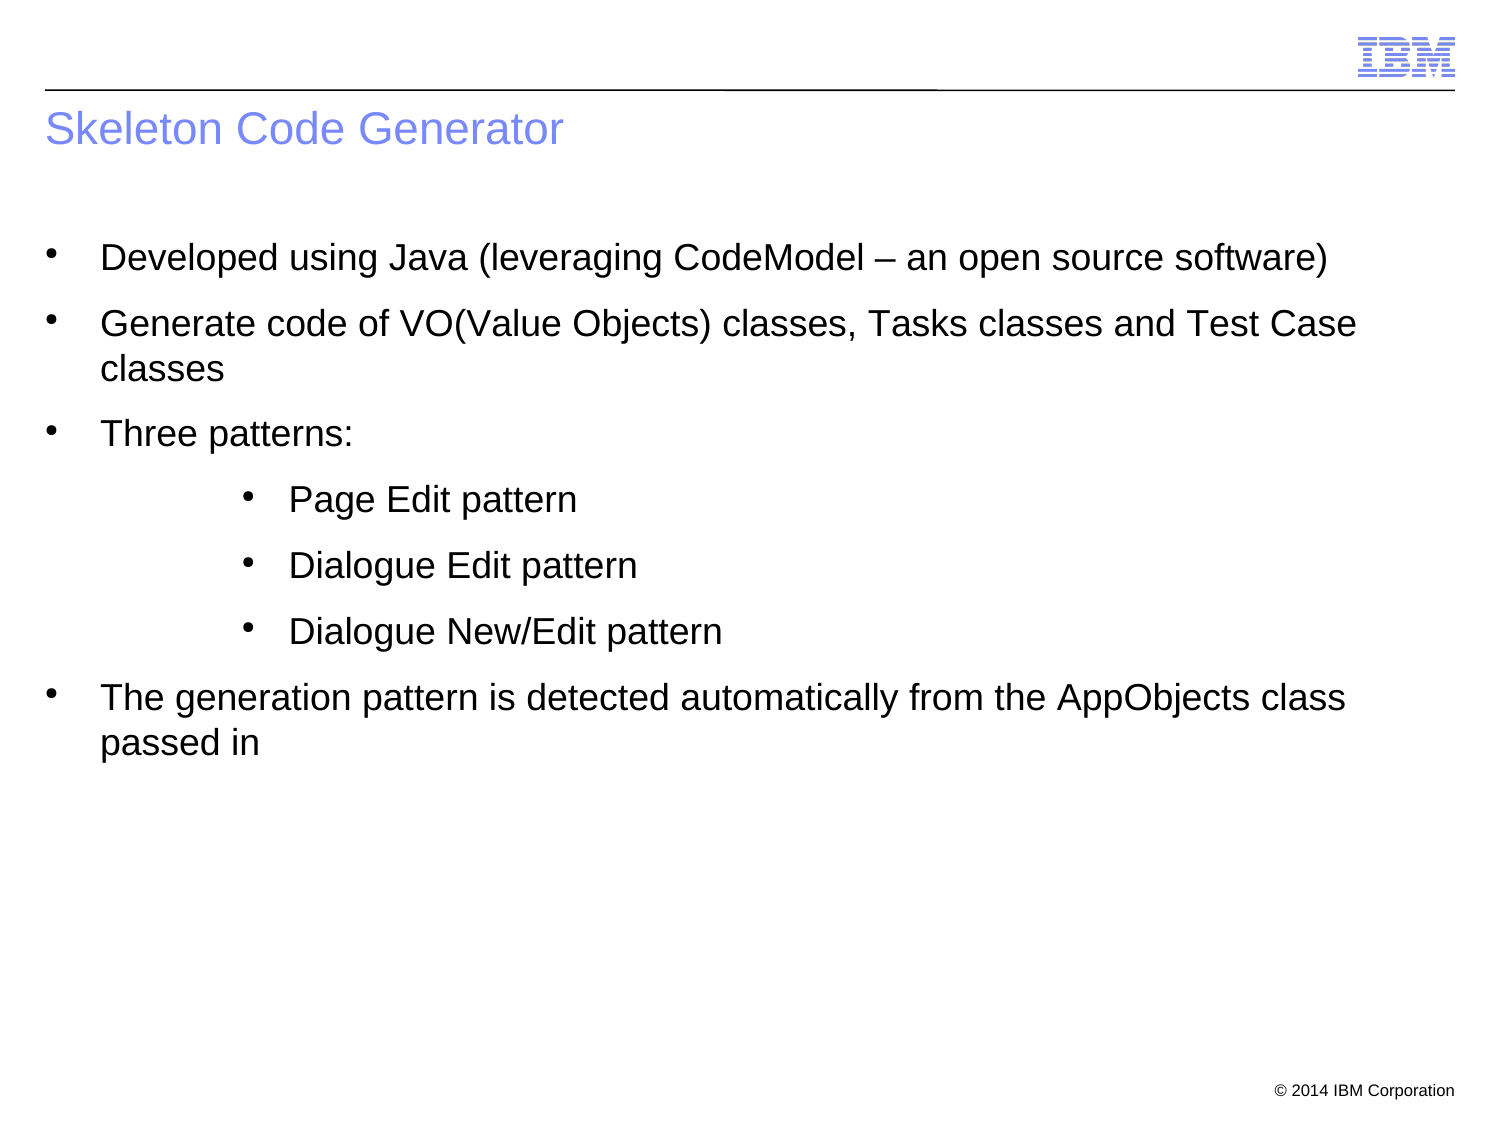

# Skeleton Code Generator
Developed using Java (leveraging CodeModel – an open source software)
Generate code of VO(Value Objects) classes, Tasks classes and Test Case classes
Three patterns:
Page Edit pattern
Dialogue Edit pattern
Dialogue New/Edit pattern
The generation pattern is detected automatically from the AppObjects class passed in